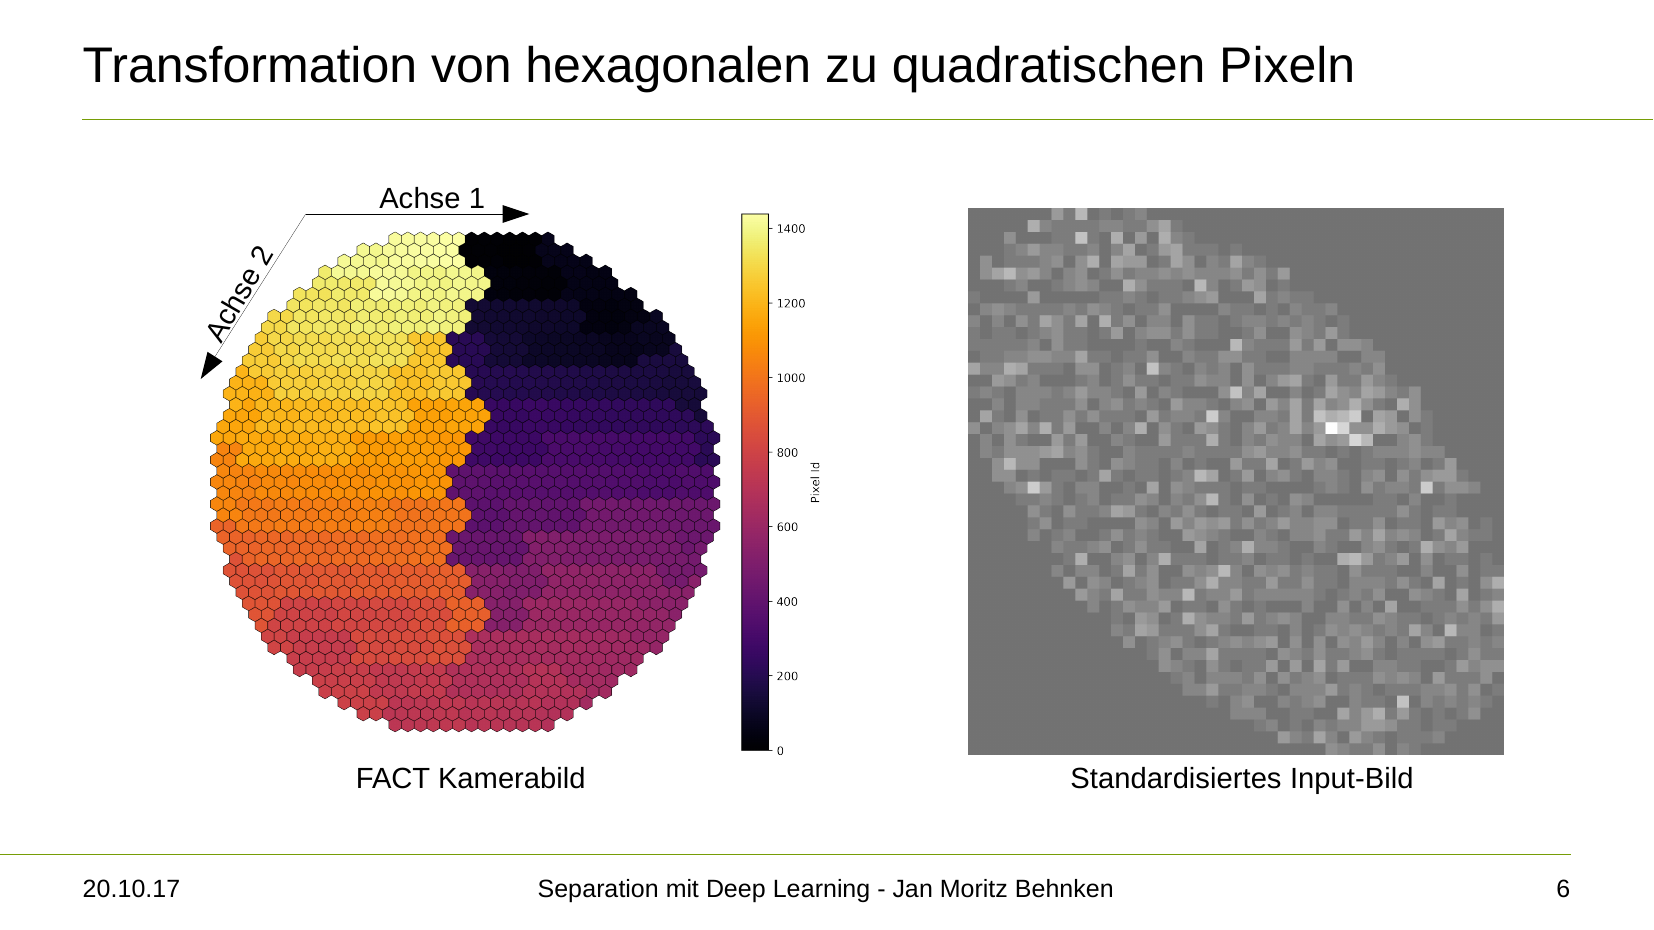

# Transformation von hexagonalen zu quadratischen Pixeln
Achse 1
Achse 2
FACT Kamerabild
Standardisiertes Input-Bild
20.10.17
Separation mit Deep Learning - Jan Moritz Behnken
6